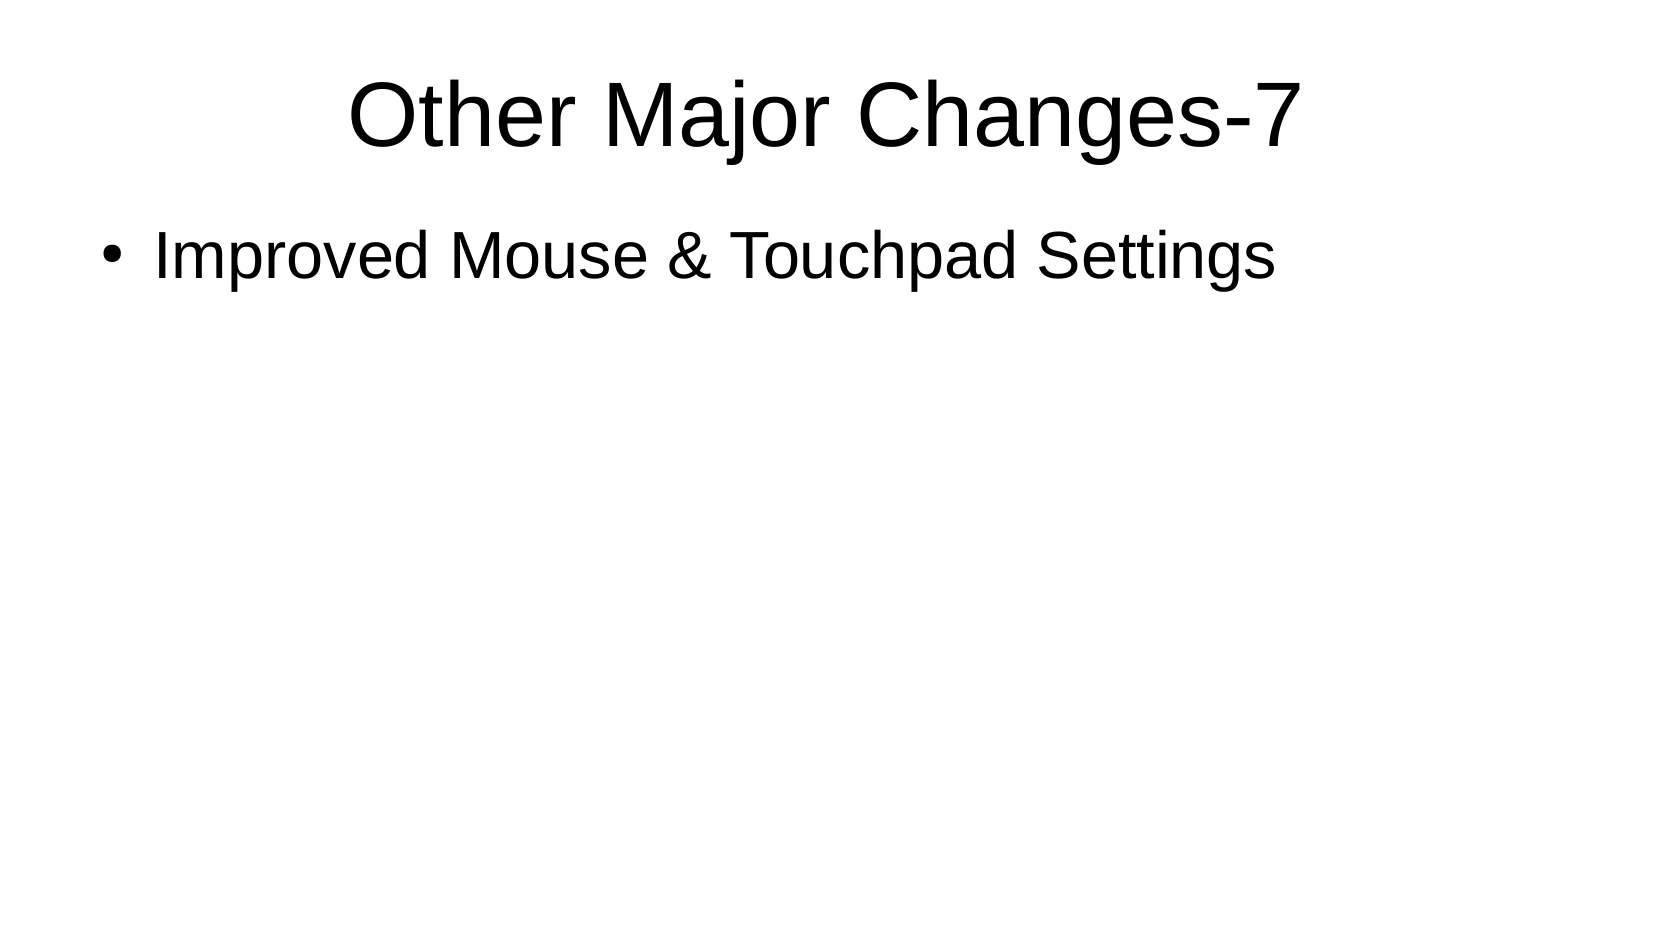

# Other Major Changes-7
Improved Mouse & Touchpad Settings